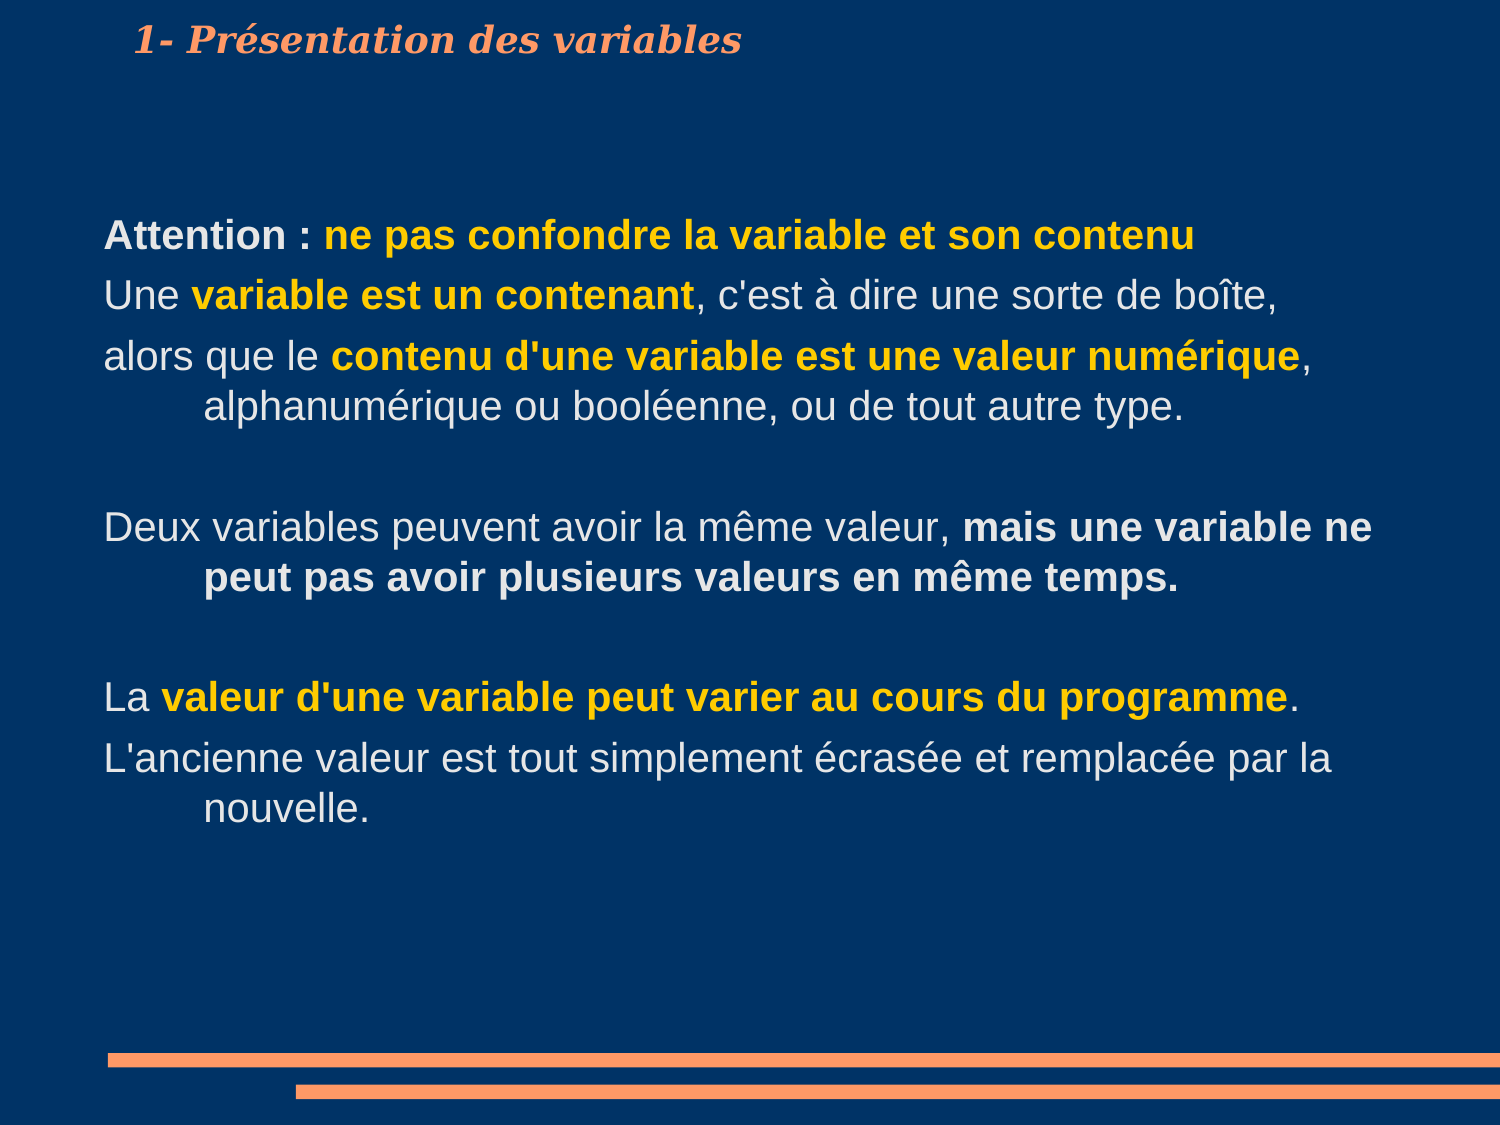

# 1- Présentation des variables
Attention : ne pas confondre la variable et son contenu
Une variable est un contenant, c'est à dire une sorte de boîte,
alors que le contenu d'une variable est une valeur numérique, alphanumérique ou booléenne, ou de tout autre type.
Deux variables peuvent avoir la même valeur, mais une variable ne peut pas avoir plusieurs valeurs en même temps.
La valeur d'une variable peut varier au cours du programme.
L'ancienne valeur est tout simplement écrasée et remplacée par la nouvelle.